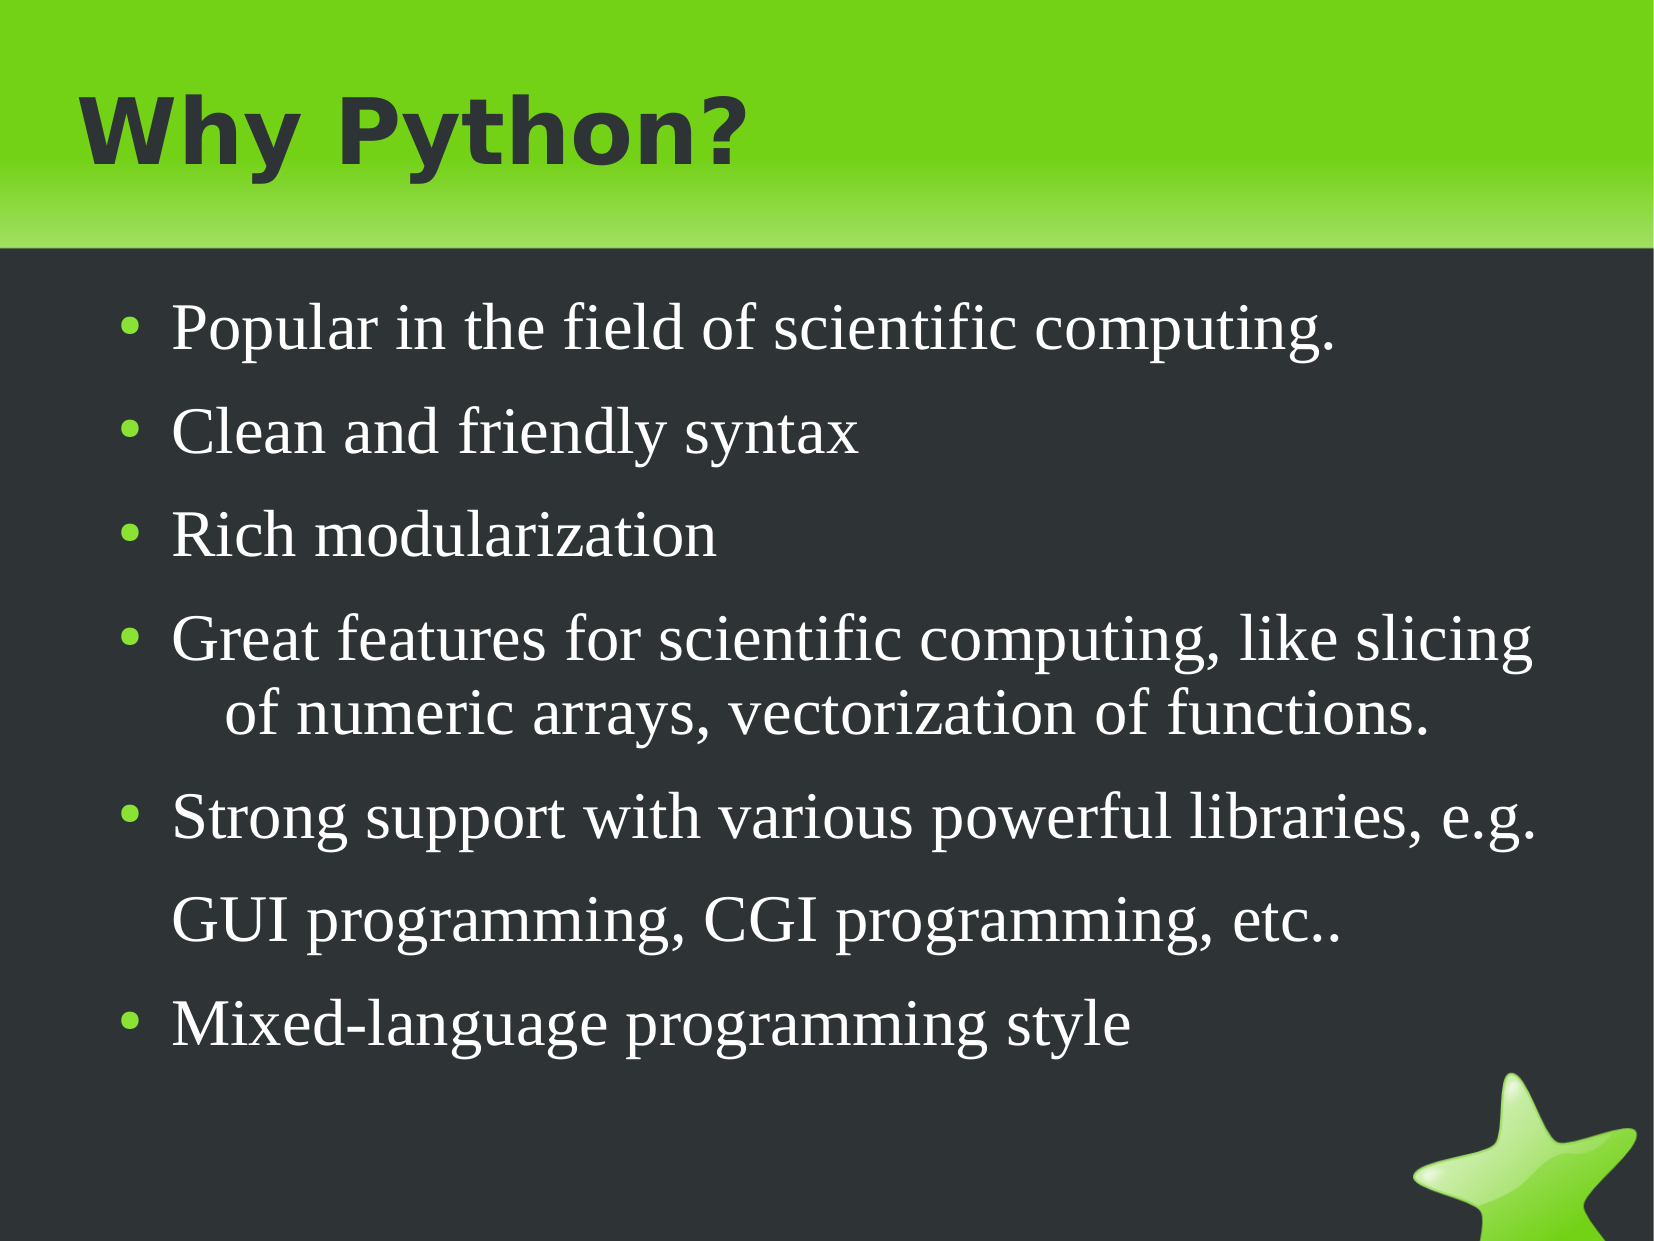

# Why Python?
Popular in the field of scientific computing.
Clean and friendly syntax
Rich modularization
Great features for scientific computing, like slicing of numeric arrays, vectorization of functions.
Strong support with various powerful libraries, e.g.
GUI programming, CGI programming, etc..
Mixed-language programming style